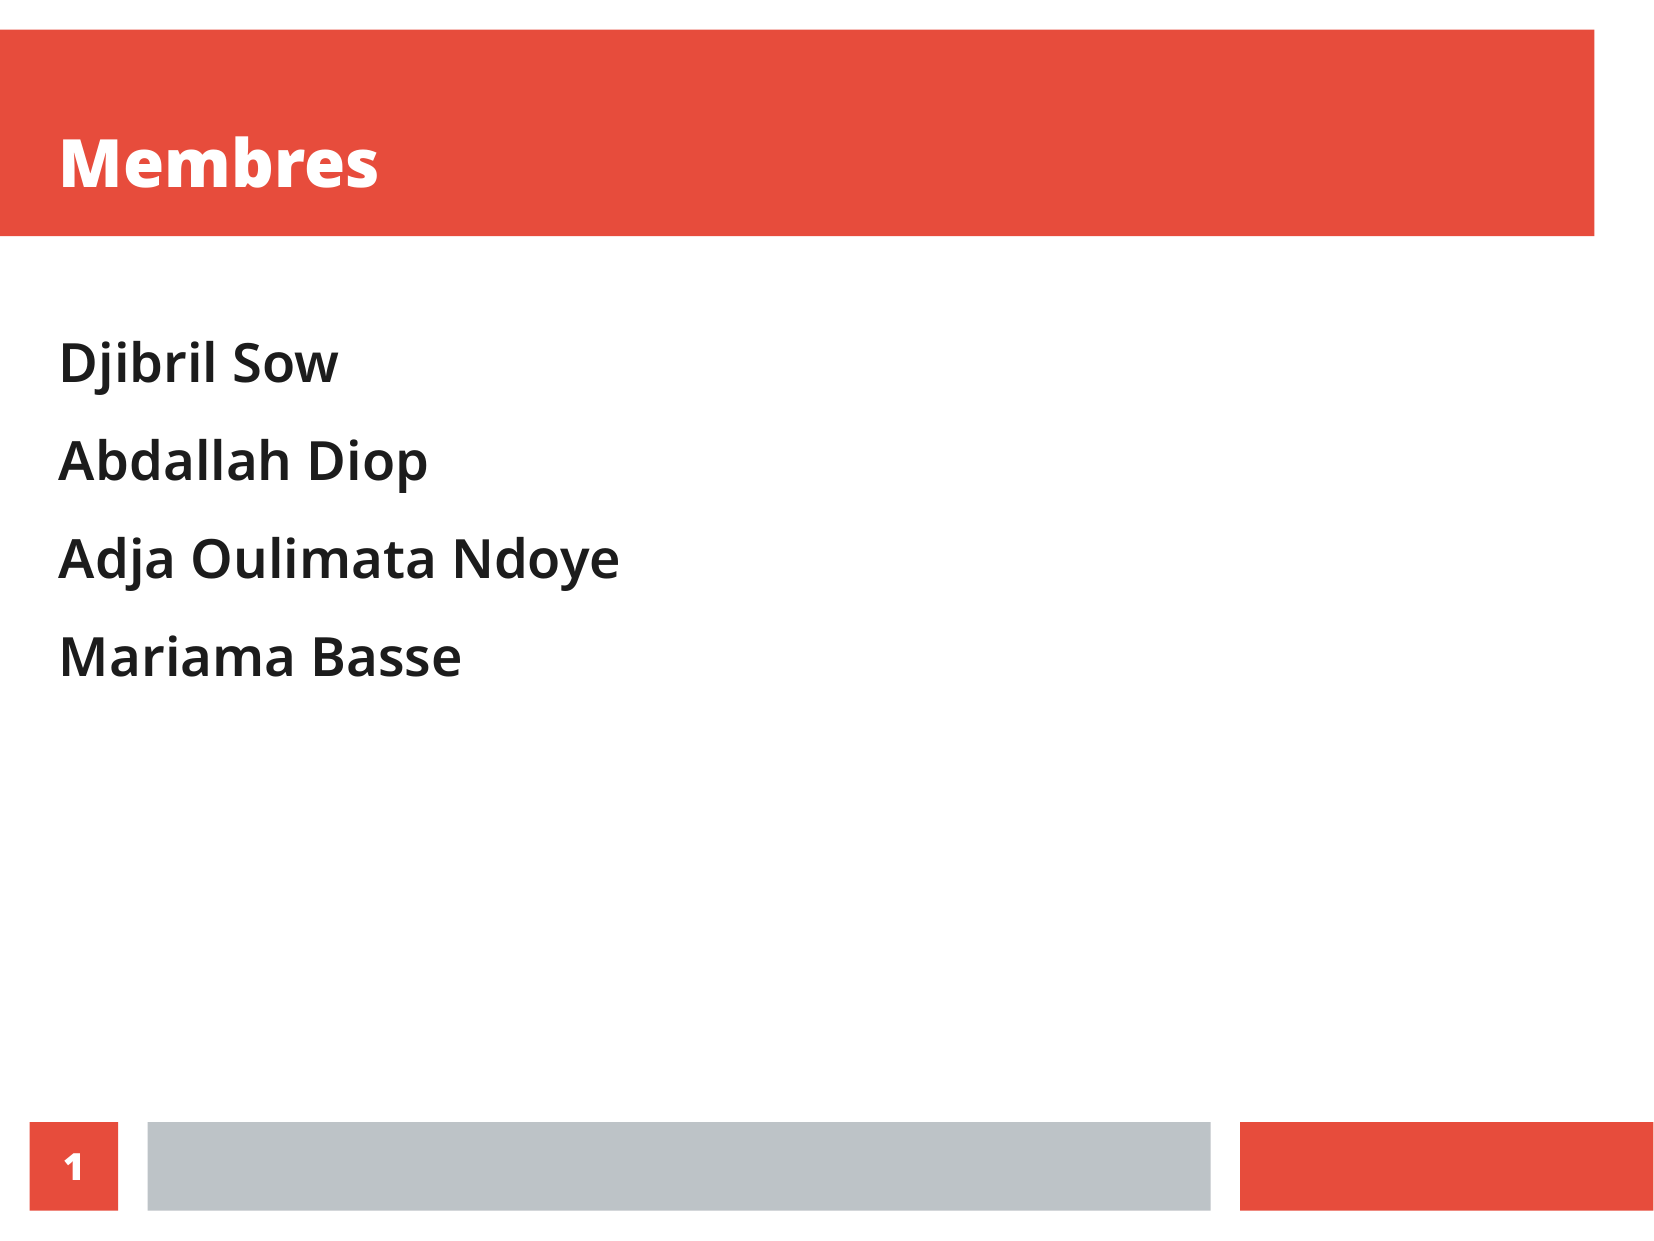

# Membres
Djibril Sow
Abdallah Diop
Adja Oulimata Ndoye
Mariama Basse
1